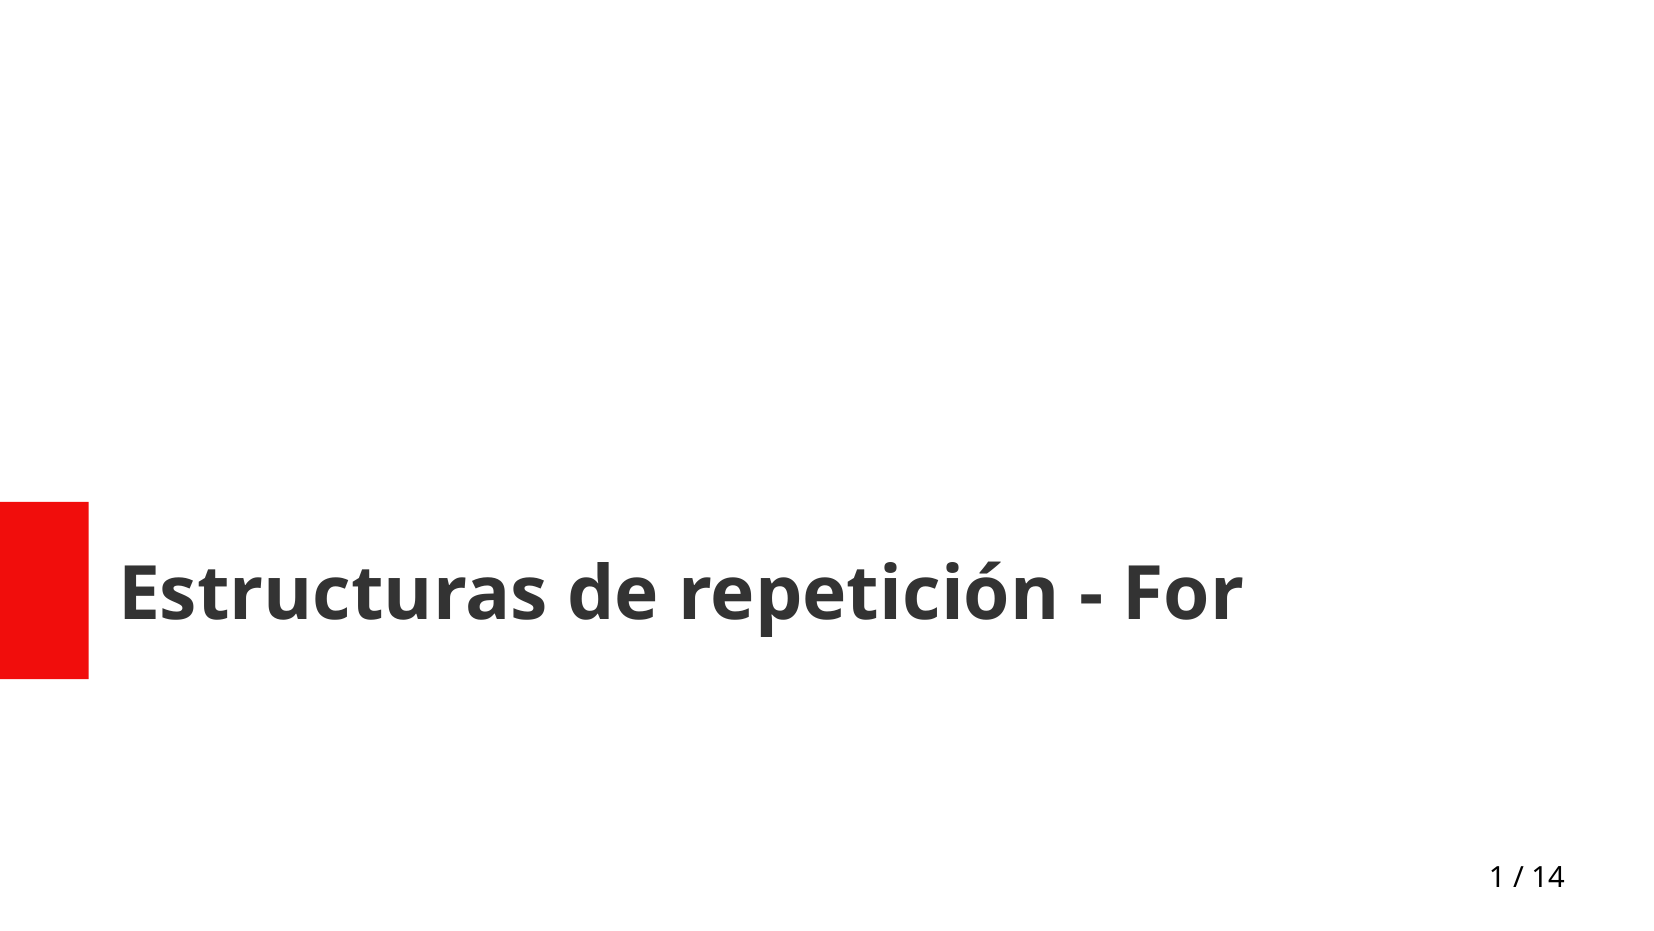

# Estructuras de repetición - For
1